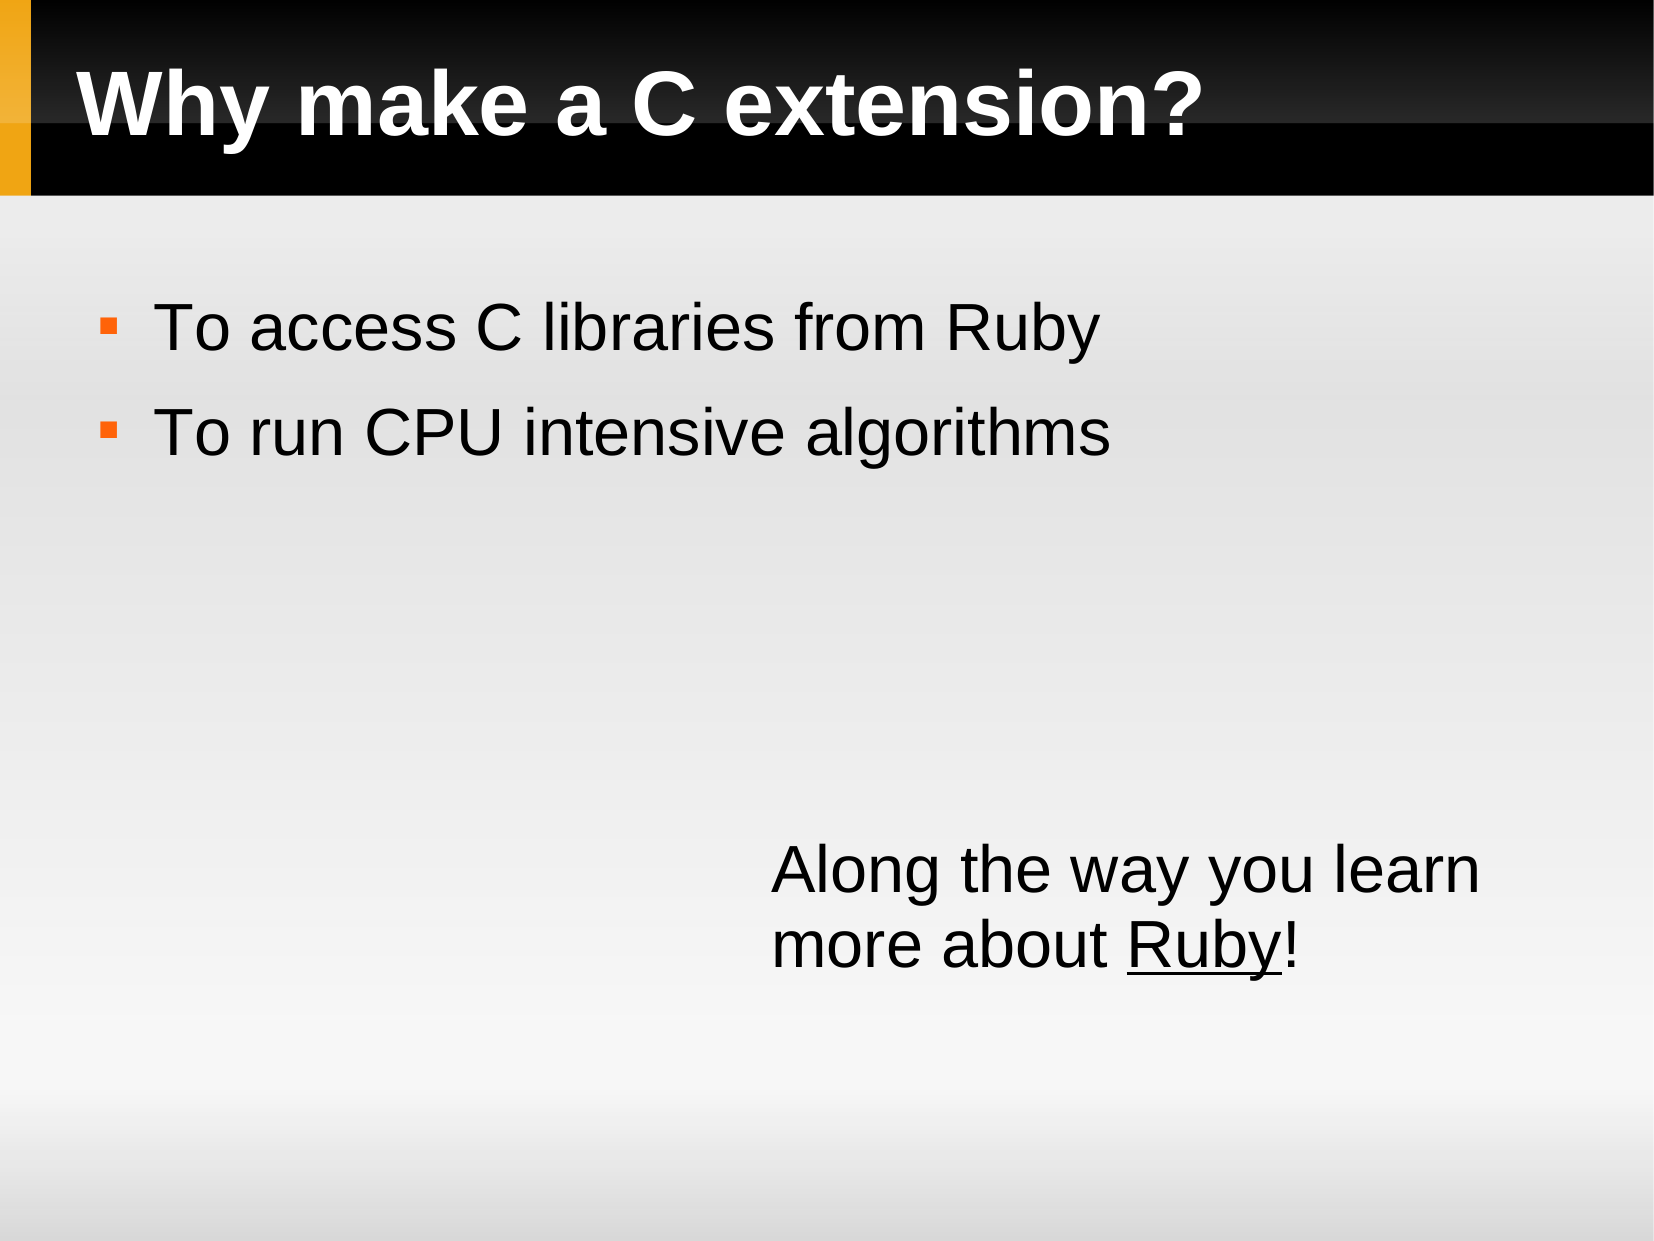

# Why make a C extension?
To access C libraries from Ruby
To run CPU intensive algorithms
Along the way you learn
more about Ruby!